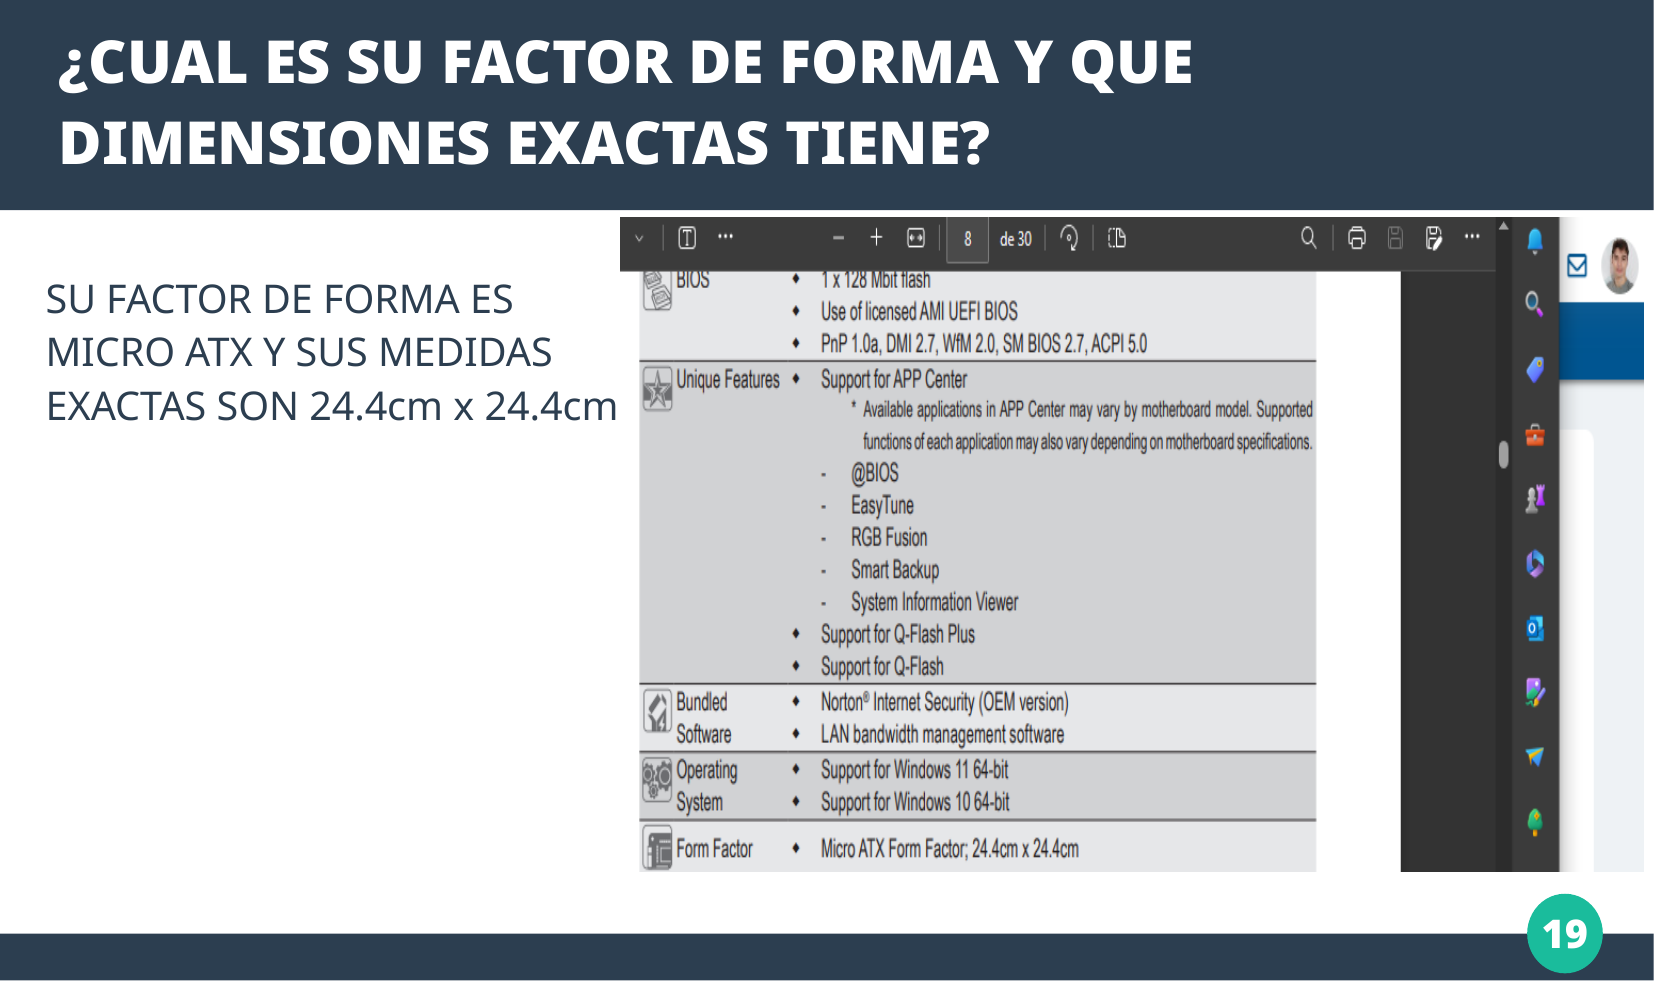

# ¿CUAL ES SU FACTOR DE FORMA Y QUE DIMENSIONES EXACTAS TIENE?
SU FACTOR DE FORMA ES
MICRO ATX Y SUS MEDIDAS
EXACTAS SON 24.4cm x 24.4cm